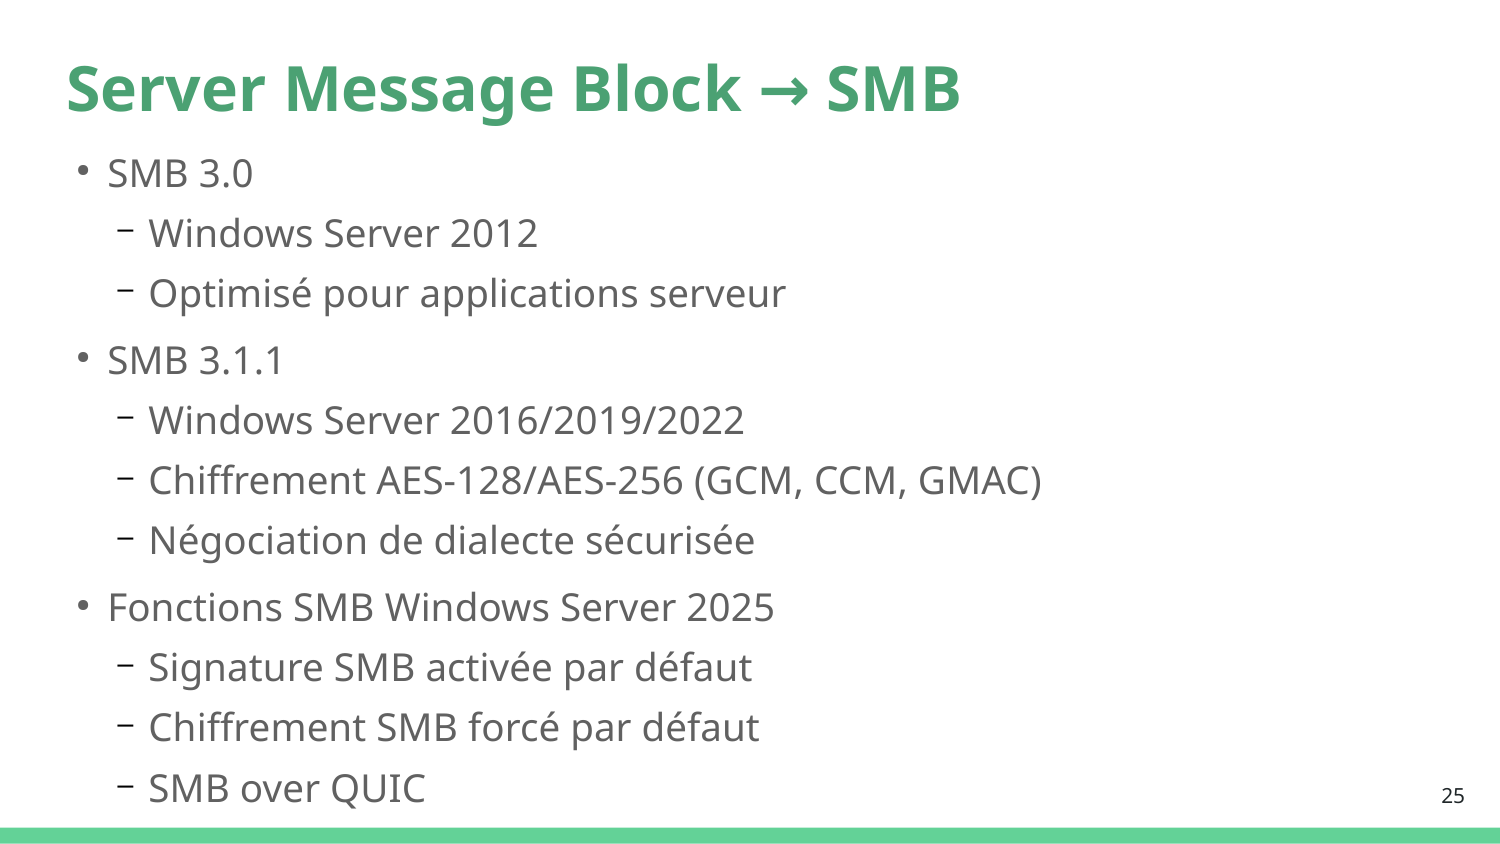

Server Message Block → SMB
# SMB 3.0
Windows Server 2012
Optimisé pour applications serveur
SMB 3.1.1
Windows Server 2016/2019/2022
Chiffrement AES-128/AES-256 (GCM, CCM, GMAC)
Négociation de dialecte sécurisée
Fonctions SMB Windows Server 2025
Signature SMB activée par défaut
Chiffrement SMB forcé par défaut
SMB over QUIC